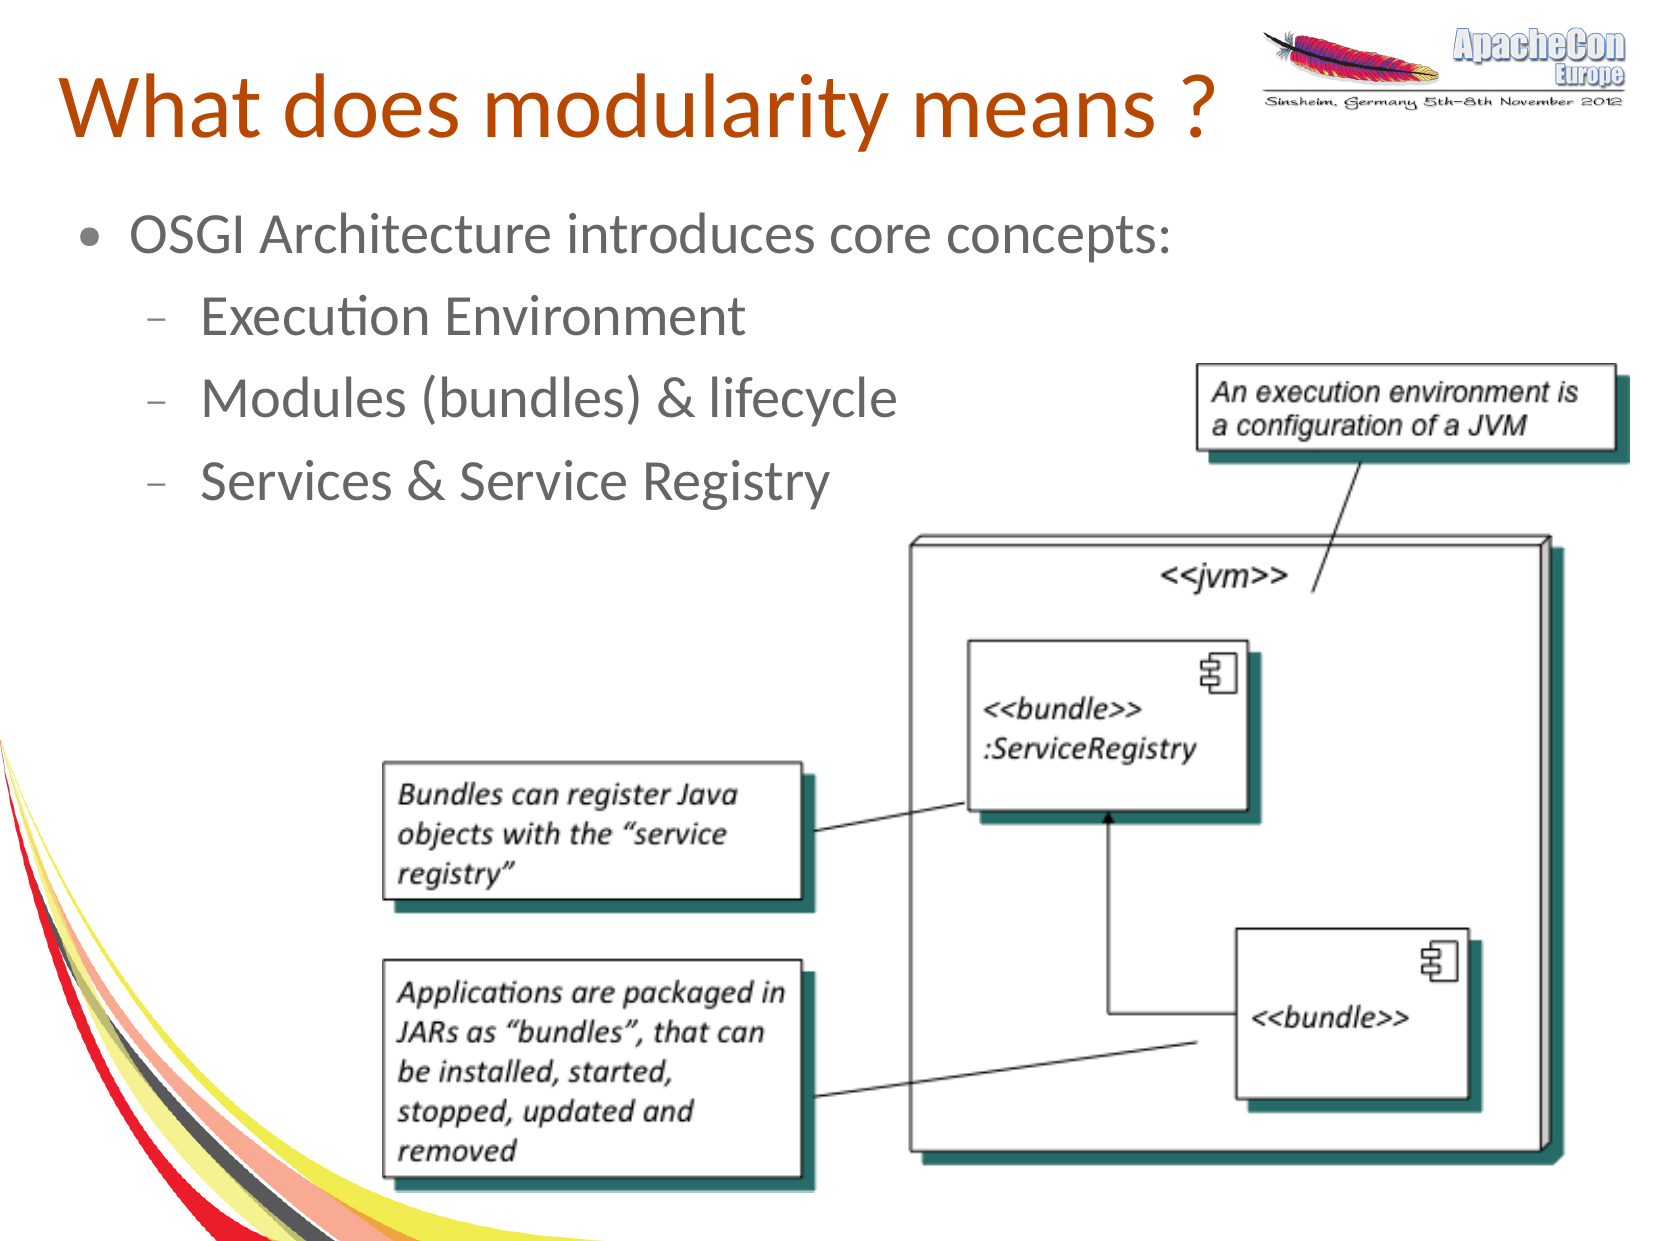

# What does modularity means ?
OSGI Architecture introduces core concepts:
Execution Environment
Modules (bundles) & lifecycle
Services & Service Registry